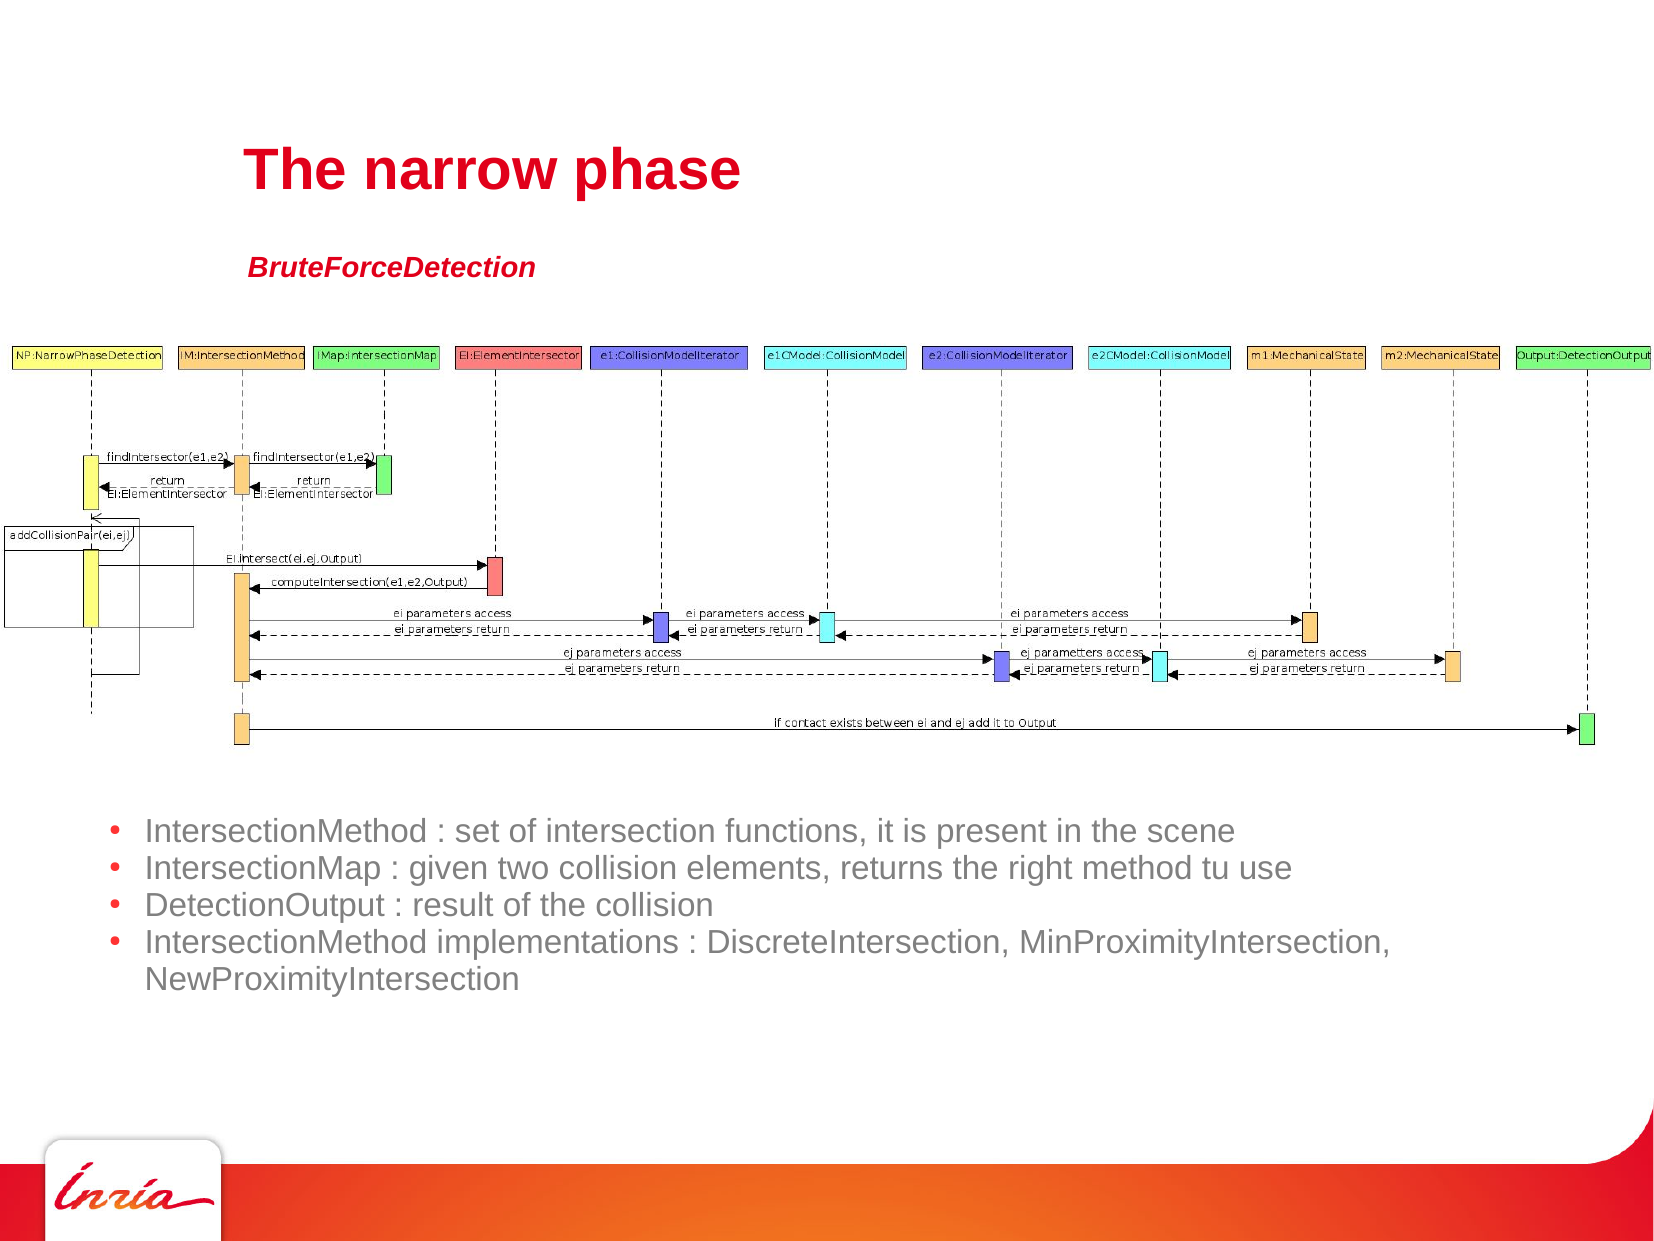

# The narrow phase
BruteForceDetection
IntersectionMethod : set of intersection functions, it is present in the scene
IntersectionMap : given two collision elements, returns the right method tu use
DetectionOutput : result of the collision
IntersectionMethod implementations : DiscreteIntersection, MinProximityIntersection, NewProximityIntersection